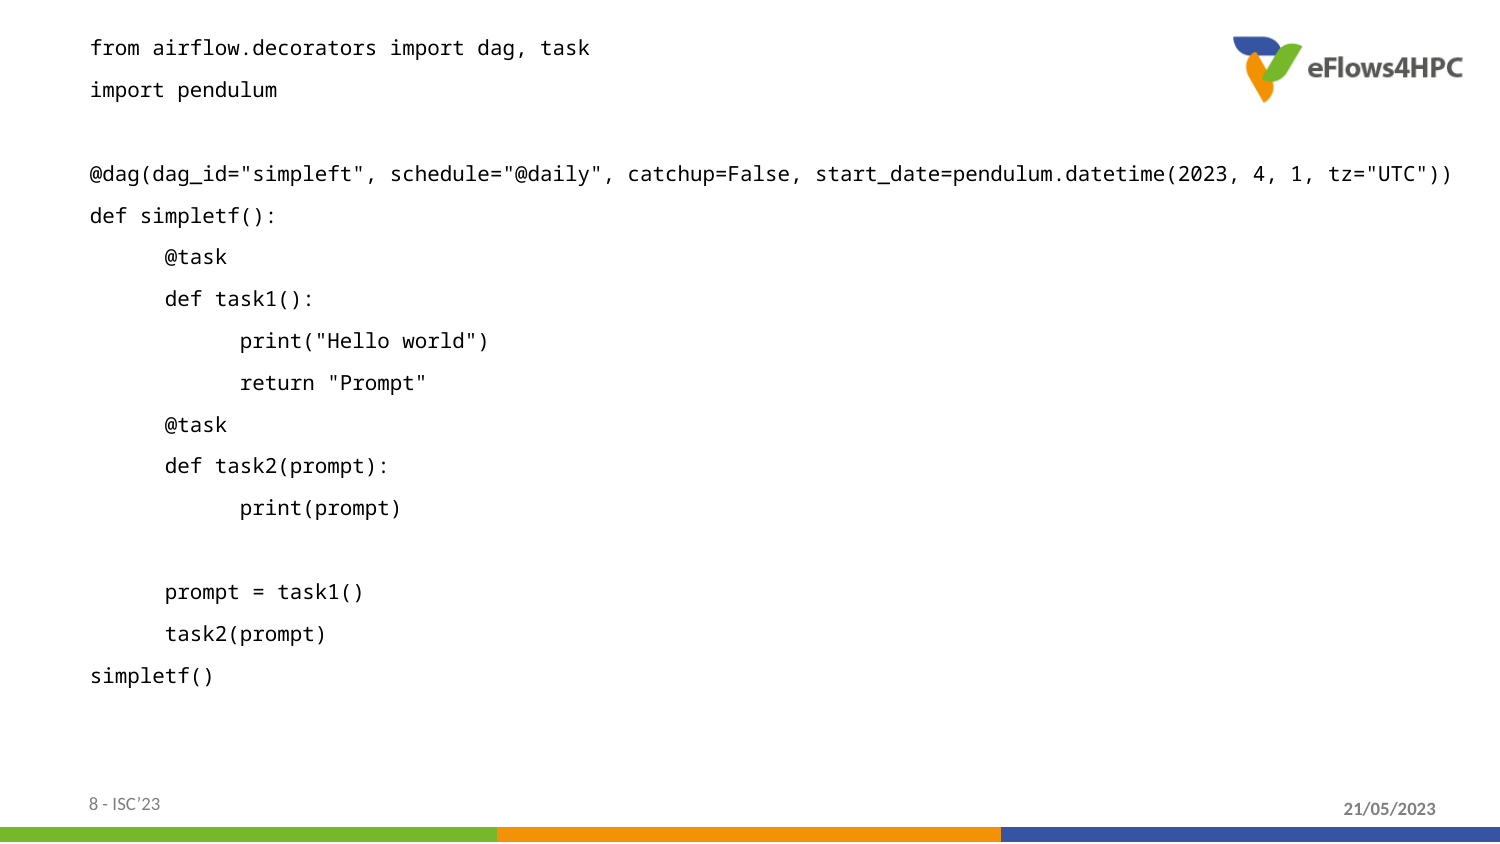

from airflow.decorators import dag, task
import pendulum
@dag(dag_id="simpleft", schedule="@daily", catchup=False, start_date=pendulum.datetime(2023, 4, 1, tz="UTC"))
def simpletf():
	@task
	def task1():
		print("Hello world")
		return "Prompt"
	@task
	def task2(prompt):
		print(prompt)
	prompt = task1()
	task2(prompt)
simpletf()